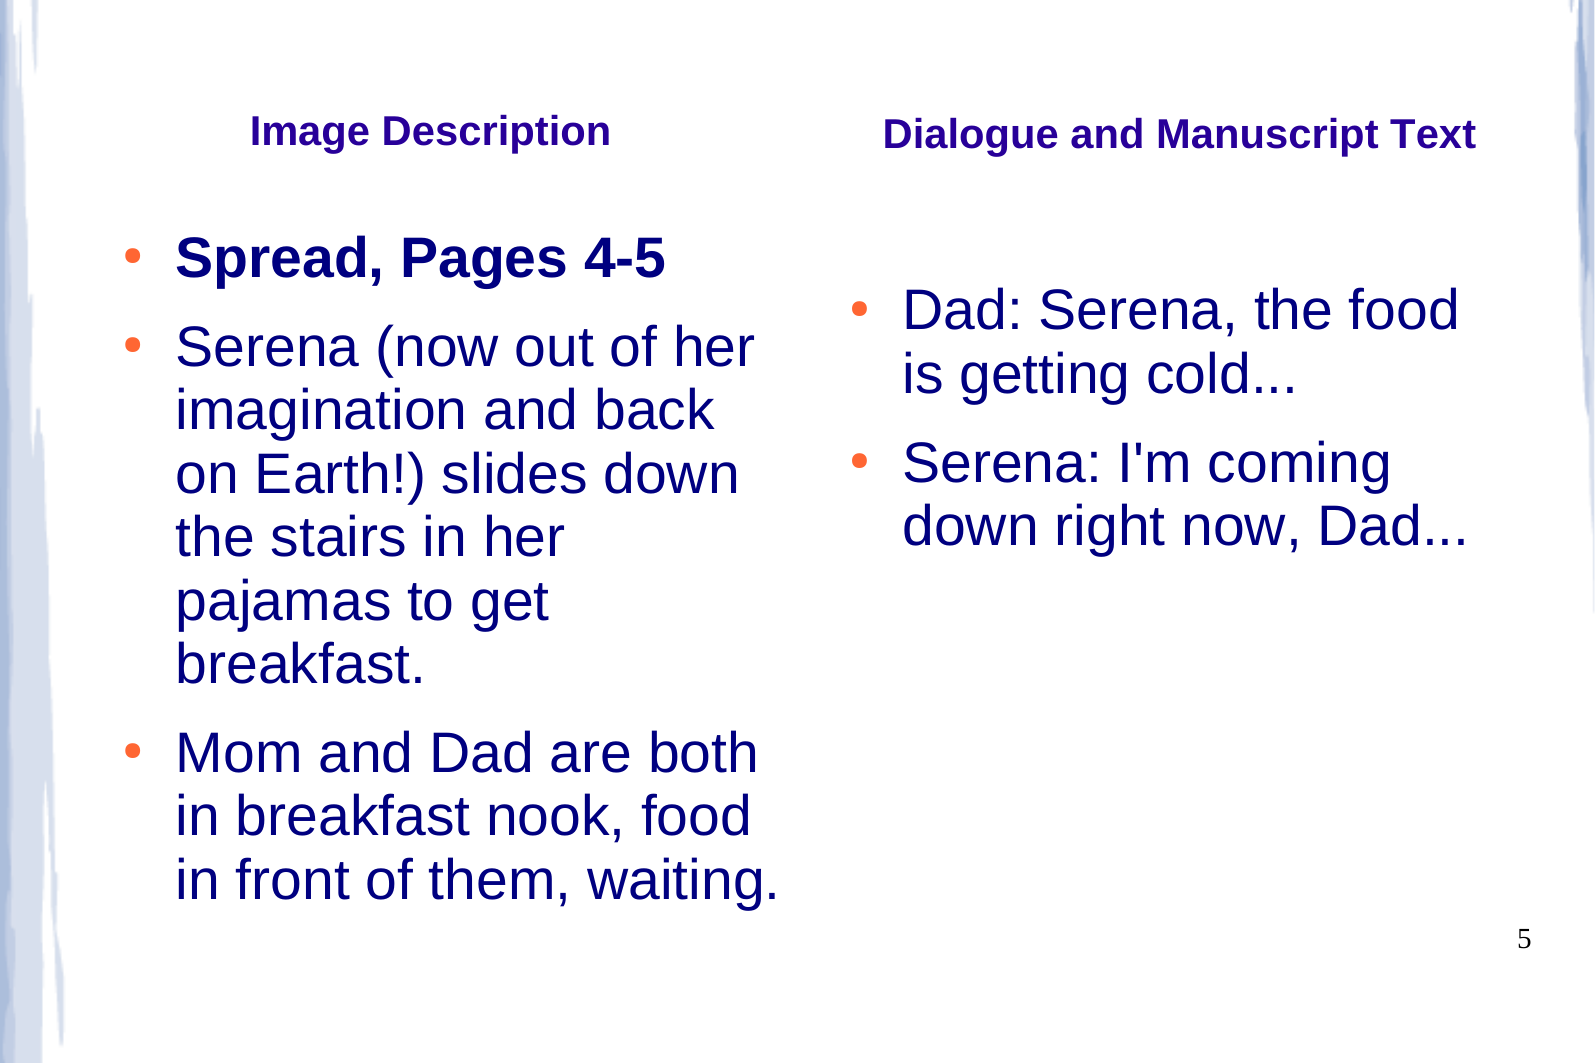

# Image Description
Dialogue and Manuscript Text
Spread, Pages 4-5
Serena (now out of her imagination and back on Earth!) slides down the stairs in her pajamas to get breakfast.
Mom and Dad are both in breakfast nook, food in front of them, waiting.
Dad: Serena, the food is getting cold...
Serena: I'm coming down right now, Dad...
5